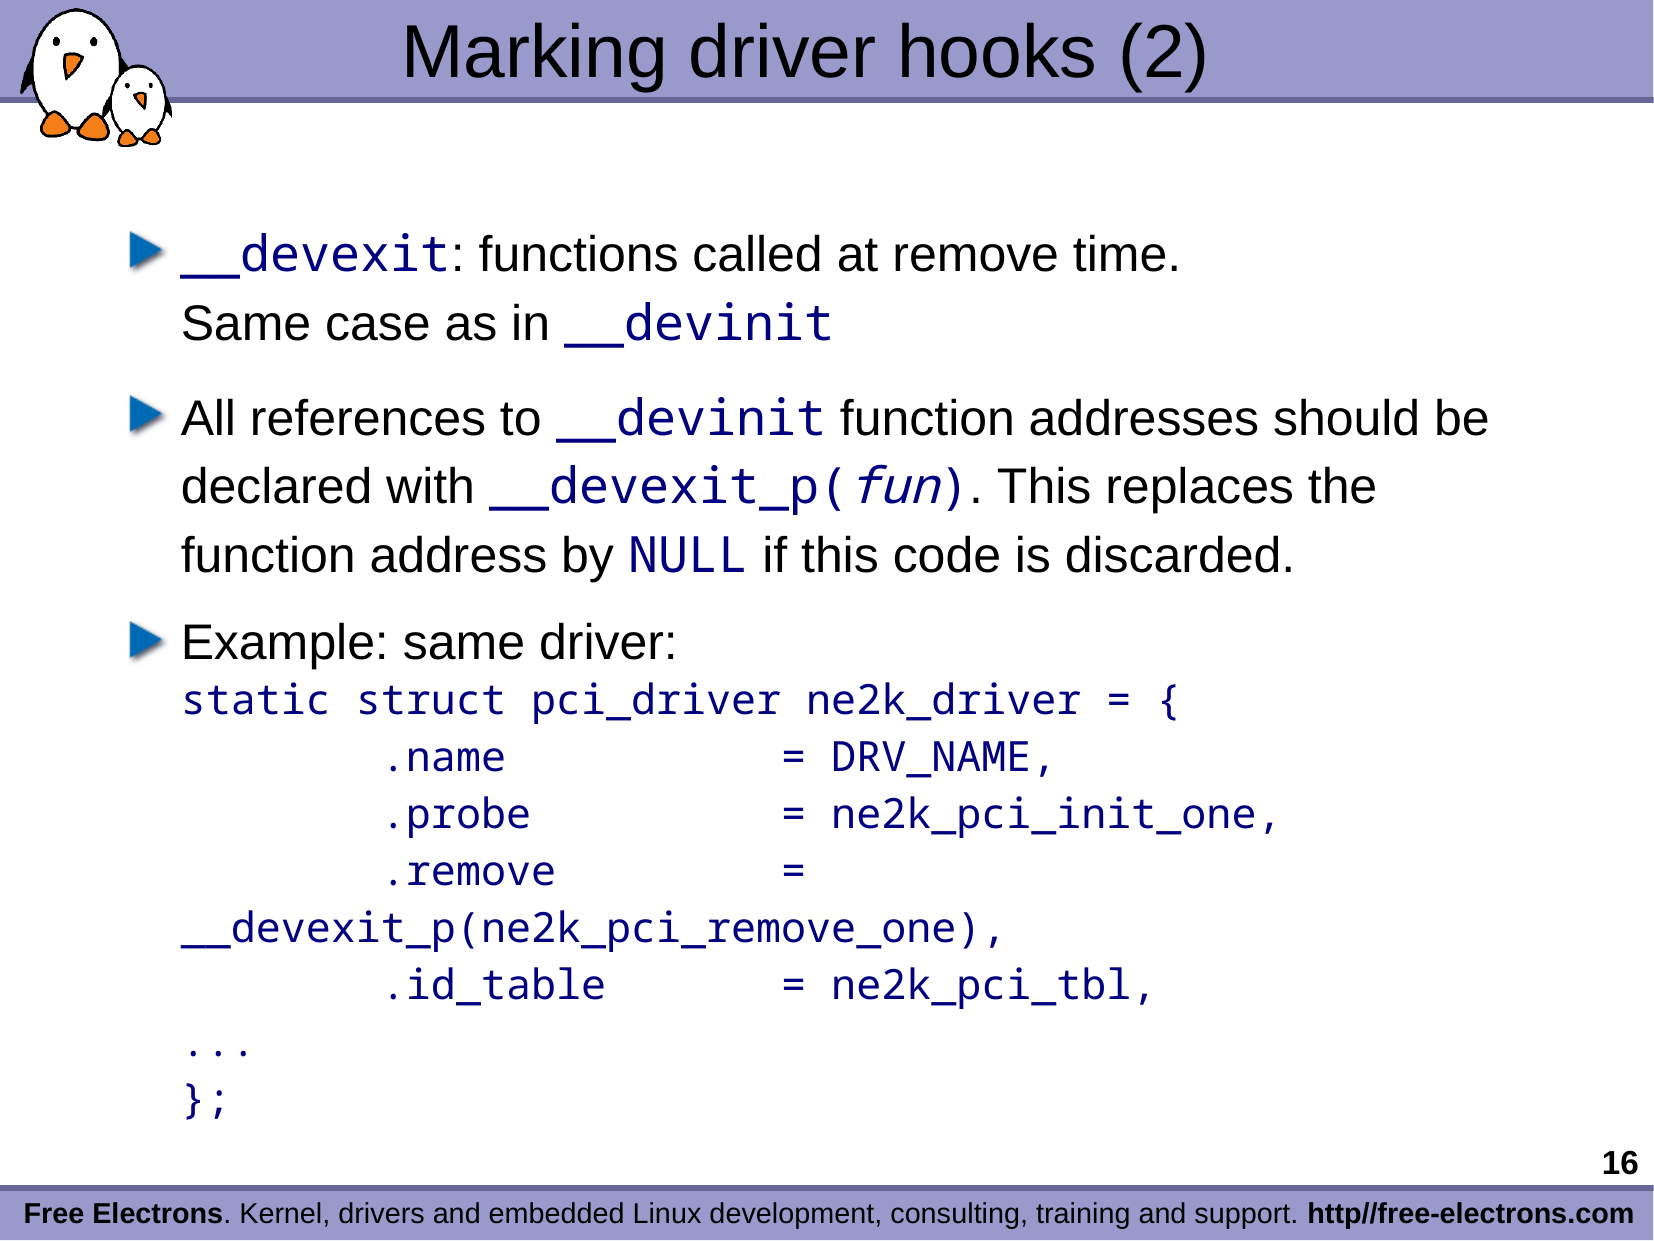

# Marking driver hooks (2)
__devexit: functions called at remove time.
Same case as in __devinit
All references to __devinit function addresses should be declared with __devexit_p(fun). This replaces the function address by NULL if this code is discarded.
Example: same driver:
static struct pci_driver ne2k_driver = {
 .name = DRV_NAME,
 .probe = ne2k_pci_init_one,
 .remove = __devexit_p(ne2k_pci_remove_one),
 .id_table = ne2k_pci_tbl,
...
};